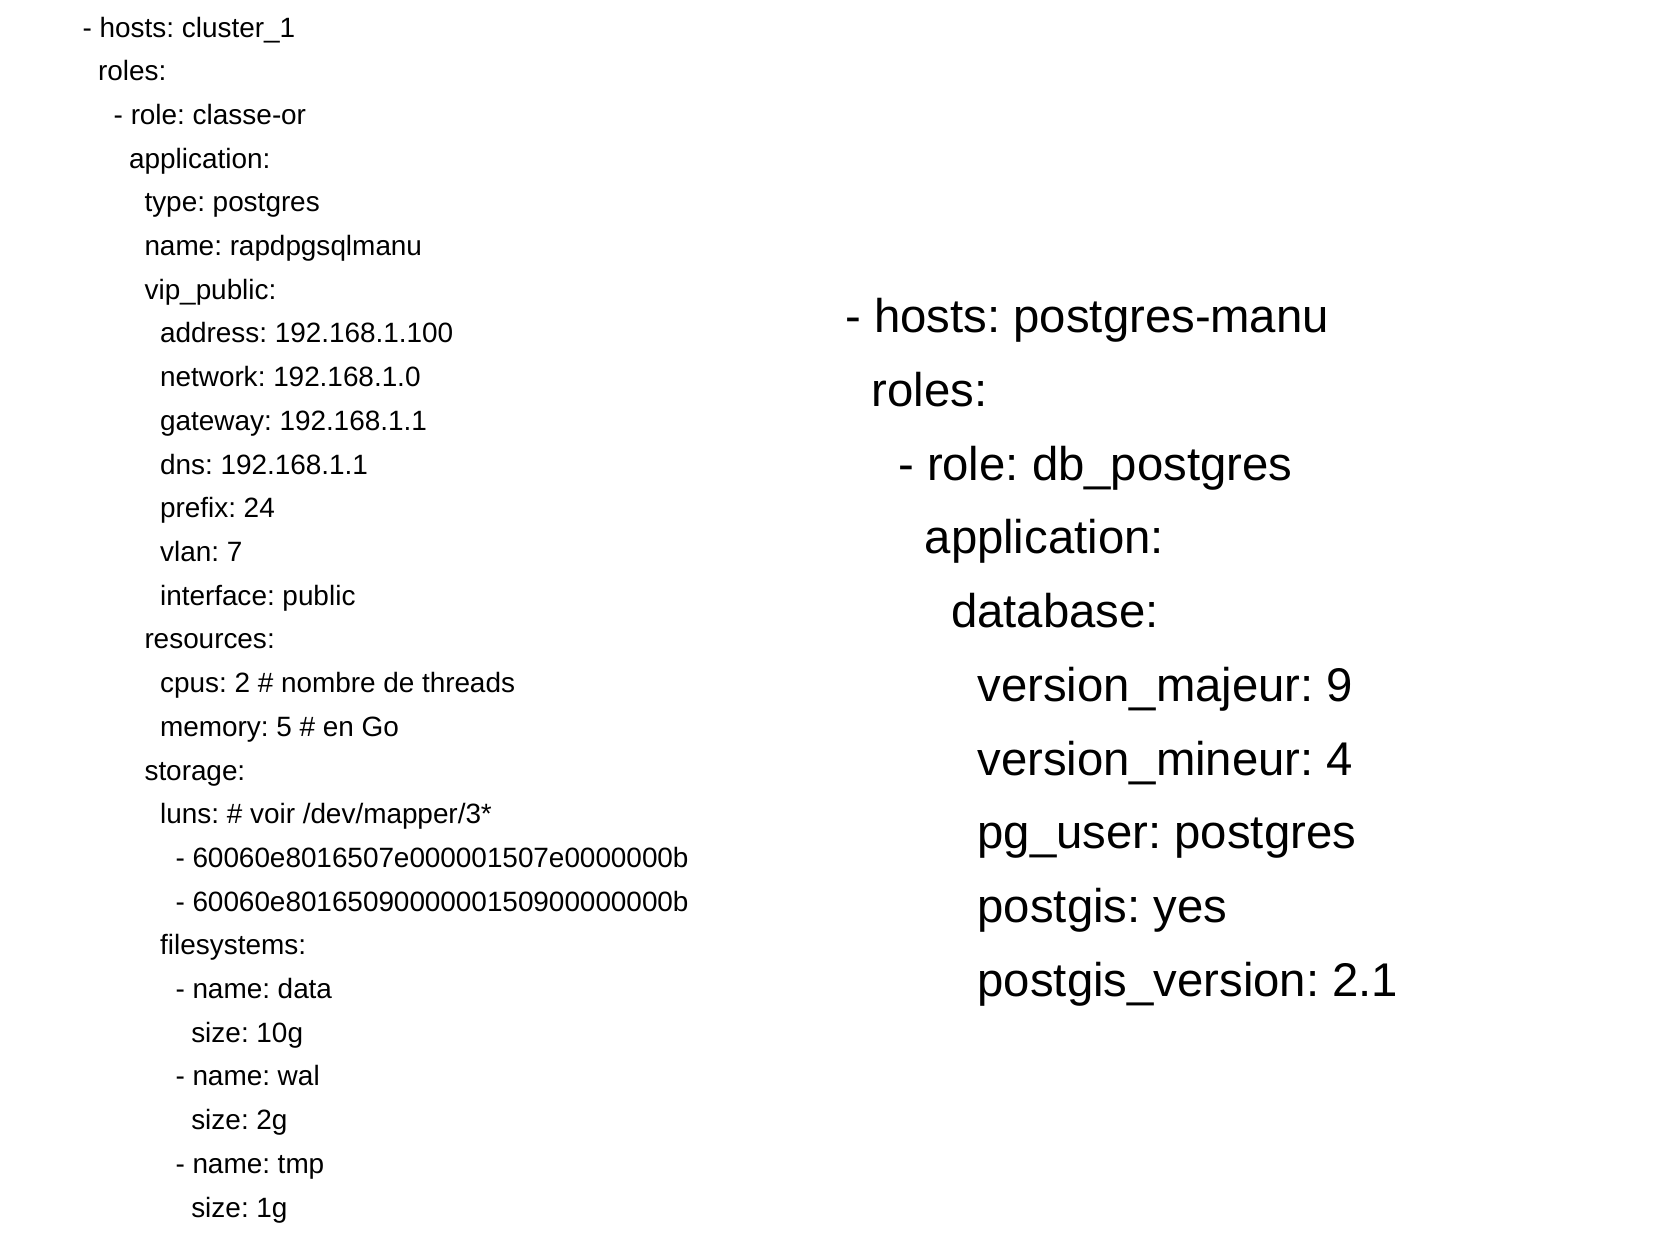

# - hosts: cluster_1
 roles:
 - role: classe-or
 application:
 type: postgres
 name: rapdpgsqlmanu
 vip_public:
 address: 192.168.1.100
 network: 192.168.1.0
 gateway: 192.168.1.1
 dns: 192.168.1.1
 prefix: 24
 vlan: 7
 interface: public
 resources:
 cpus: 2 # nombre de threads
 memory: 5 # en Go
 storage:
 luns: # voir /dev/mapper/3*
 - 60060e8016507e000001507e0000000b
 - 60060e8016509000000150900000000b
 filesystems:
 - name: data
 size: 10g
 - name: wal
 size: 2g
 - name: tmp
 size: 1g
- hosts: postgres-manu
 roles:
 - role: db_postgres
 application:
 database:
 version_majeur: 9
 version_mineur: 4
 pg_user: postgres
 postgis: yes
 postgis_version: 2.1